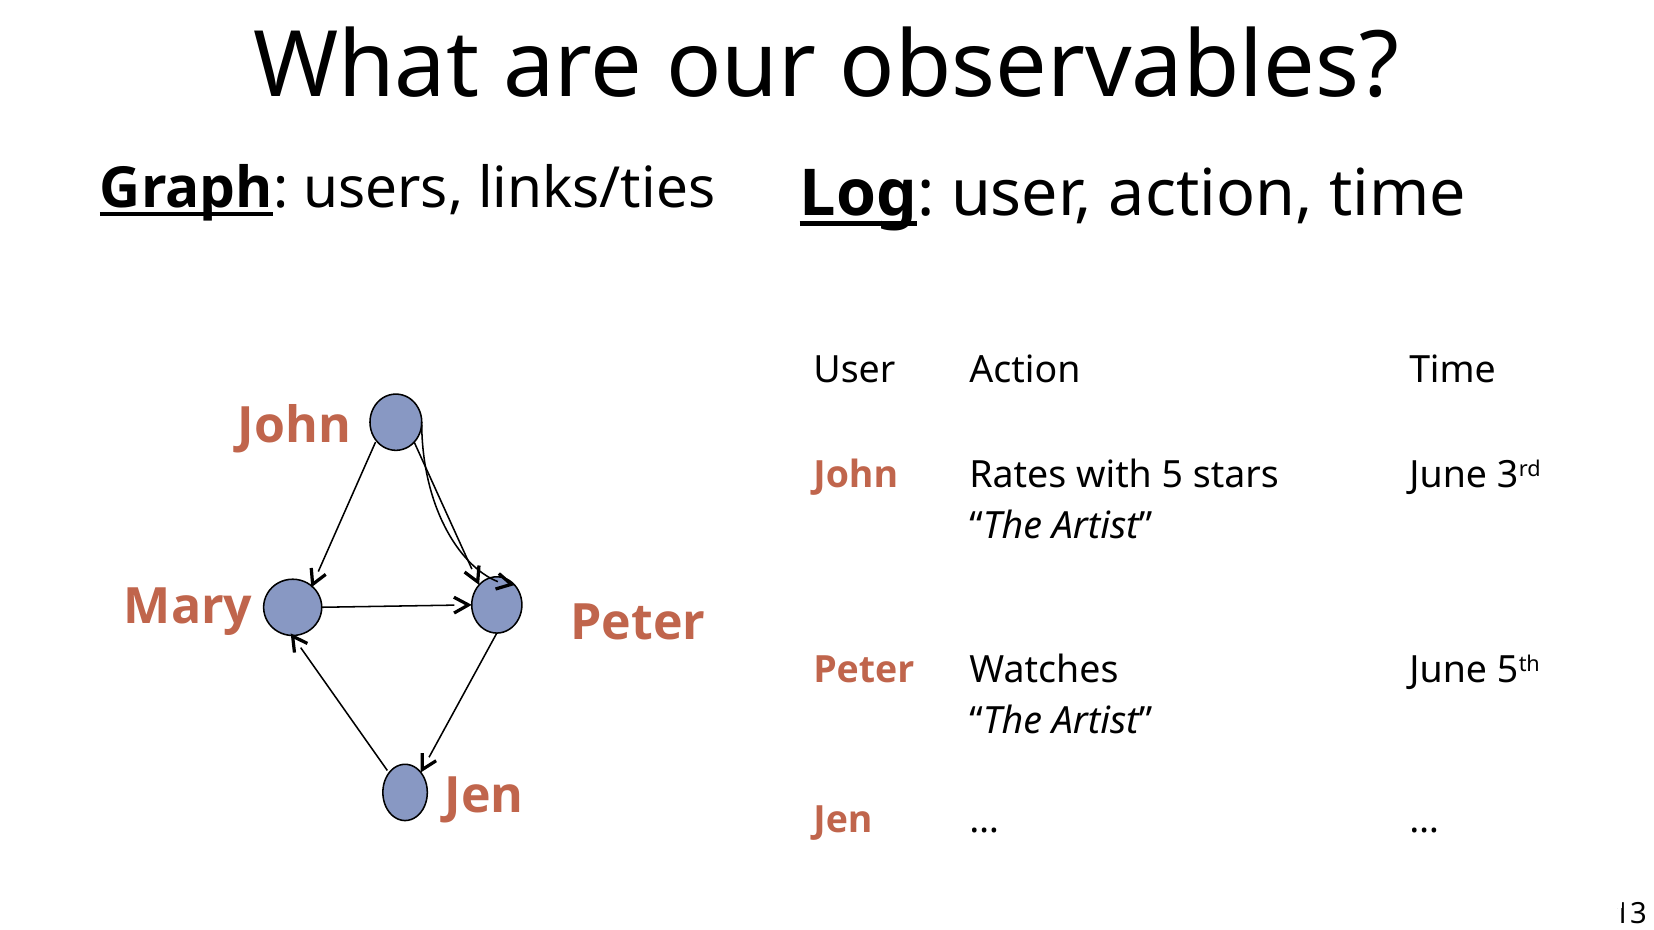

# What are our observables?
Graph: users, links/ties
Log: user, action, time
| User | Action | Time |
| --- | --- | --- |
| John | Rates with 5 stars “The Artist” | June 3rd |
| Peter | Watches “The Artist” | June 5th |
| Jen | … | … |
John
Mary
Peter
Jen
13